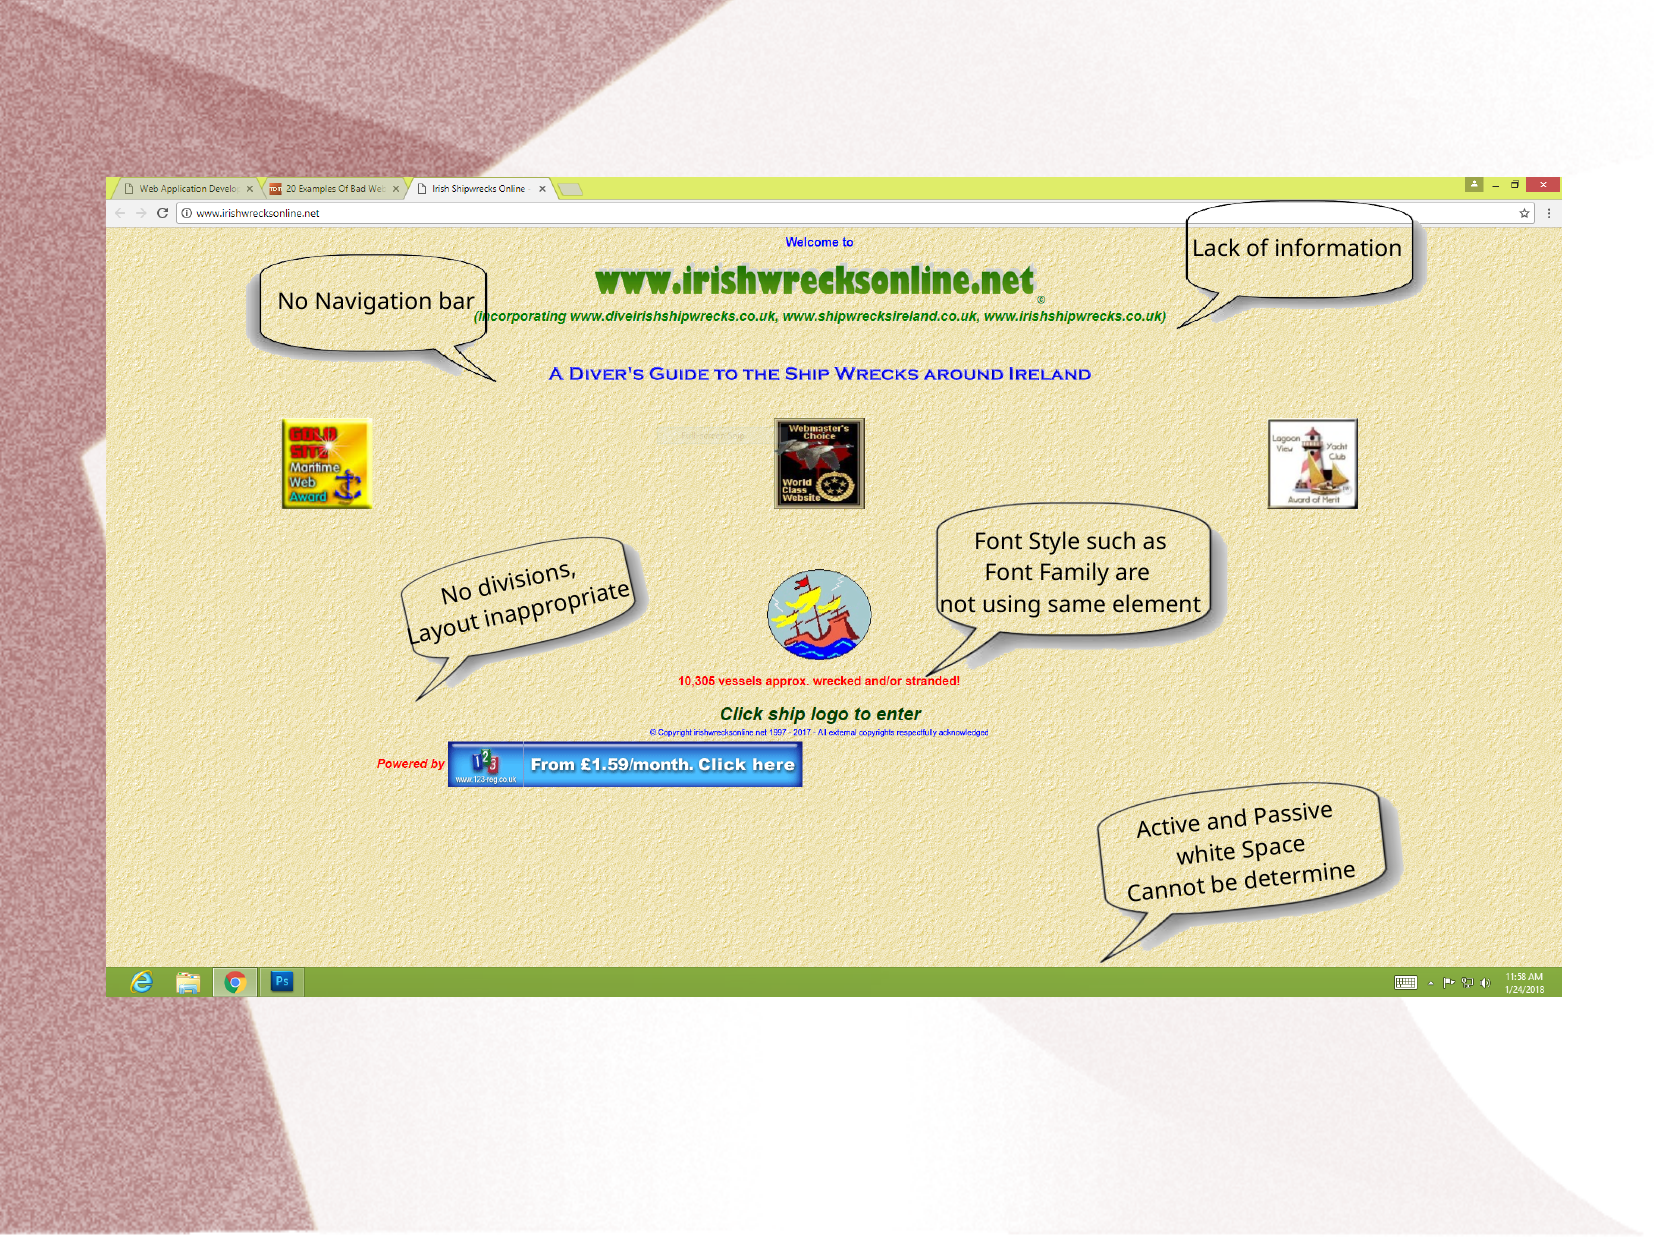

Lack of information
No Navigation bar
Font Style such as
Font Family are
not using same element
No divisions,
Layout inappropriate
Active and Passive
 white Space
Cannot be determine